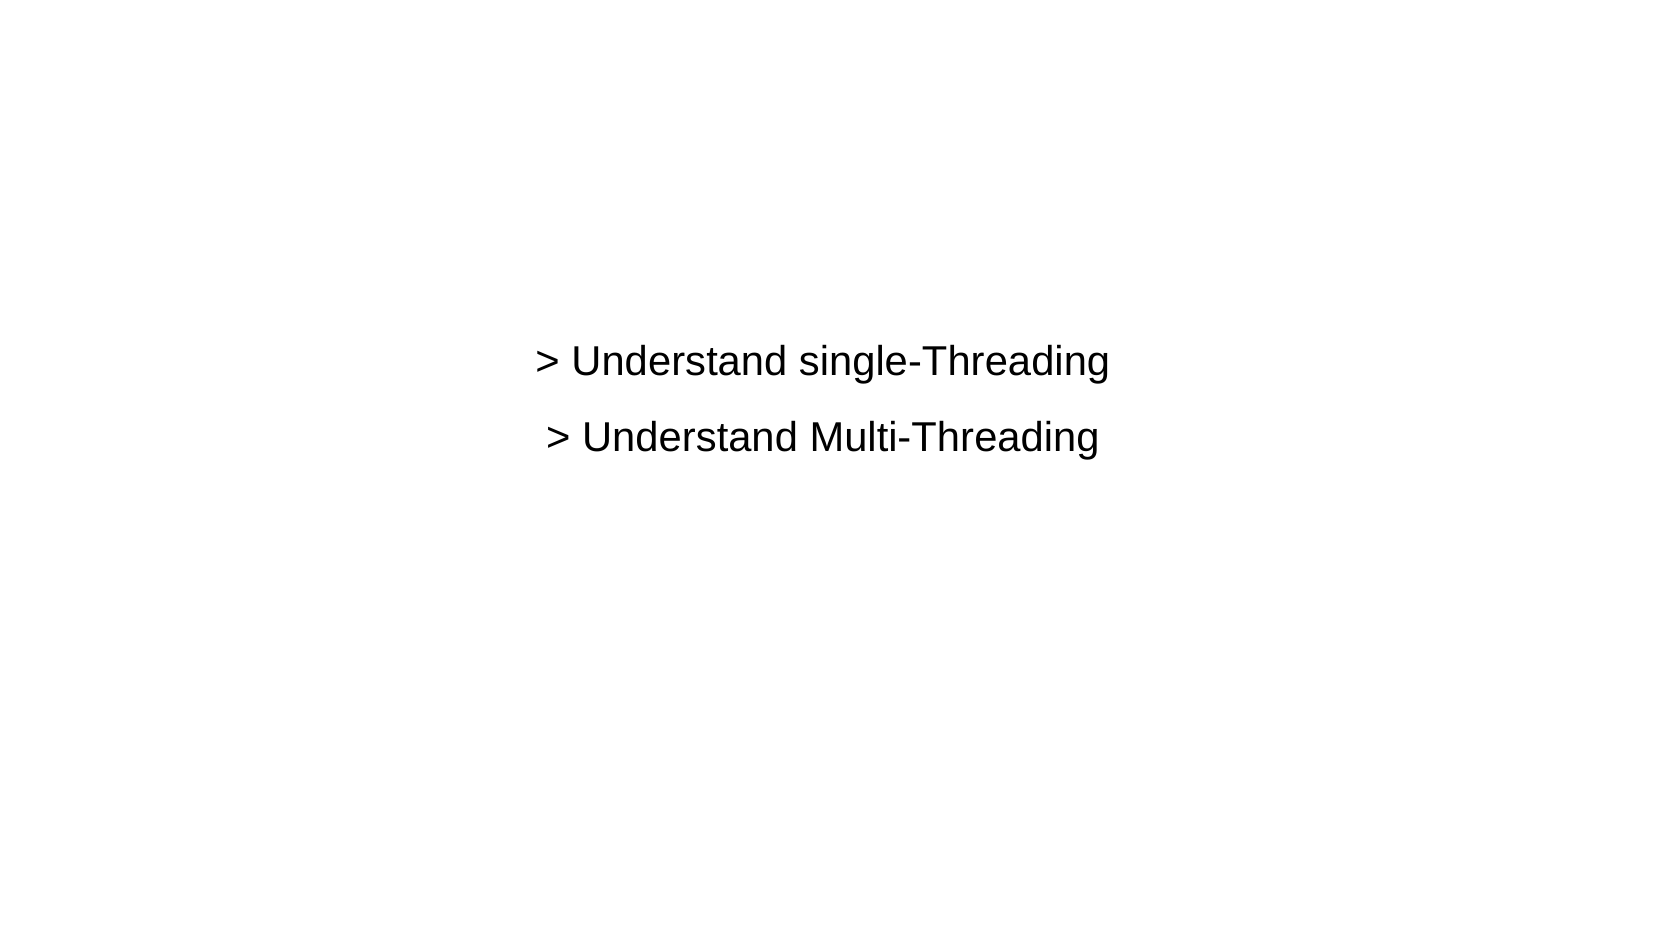

# > Understand single-Threading
> Understand Multi-Threading